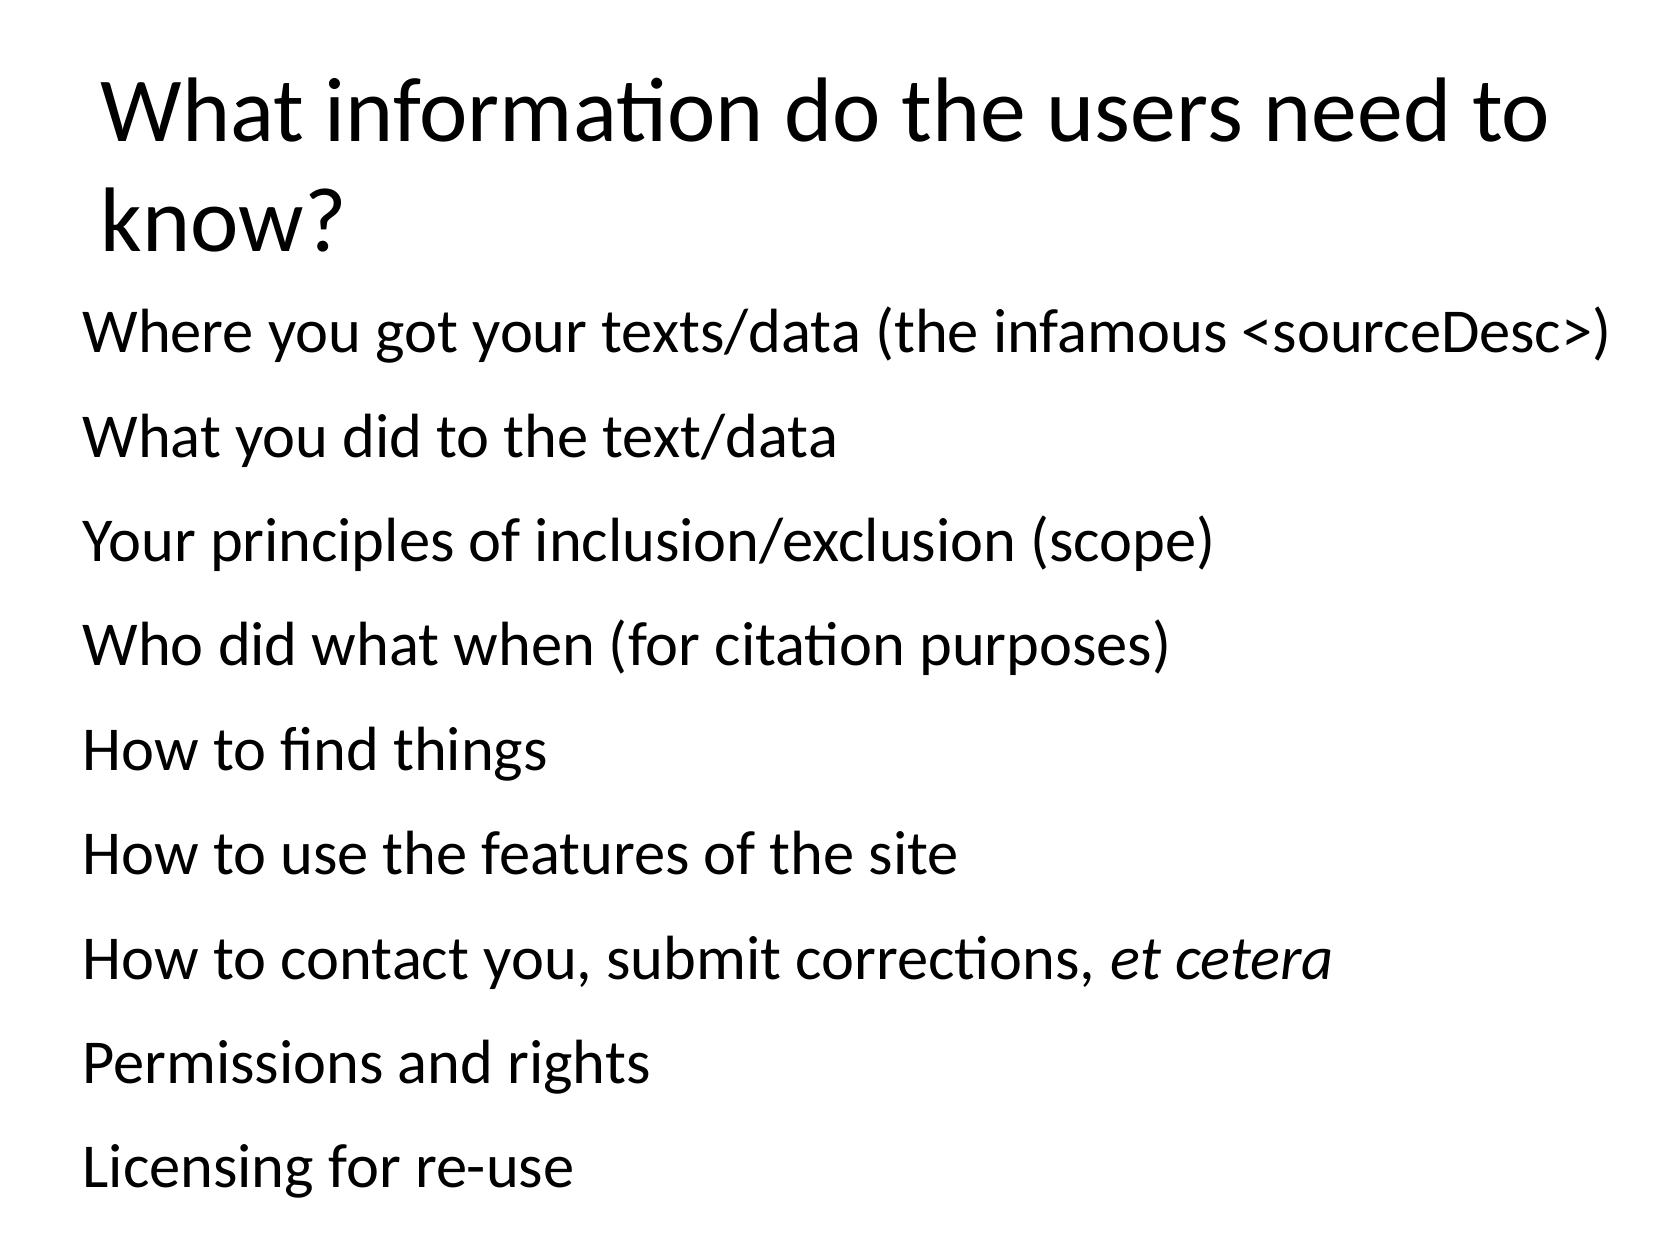

# What information do the users need to know?
Where you got your texts/data (the infamous <sourceDesc>)
What you did to the text/data
Your principles of inclusion/exclusion (scope)
Who did what when (for citation purposes)
How to find things
How to use the features of the site
How to contact you, submit corrections, et cetera
Permissions and rights
Licensing for re-use